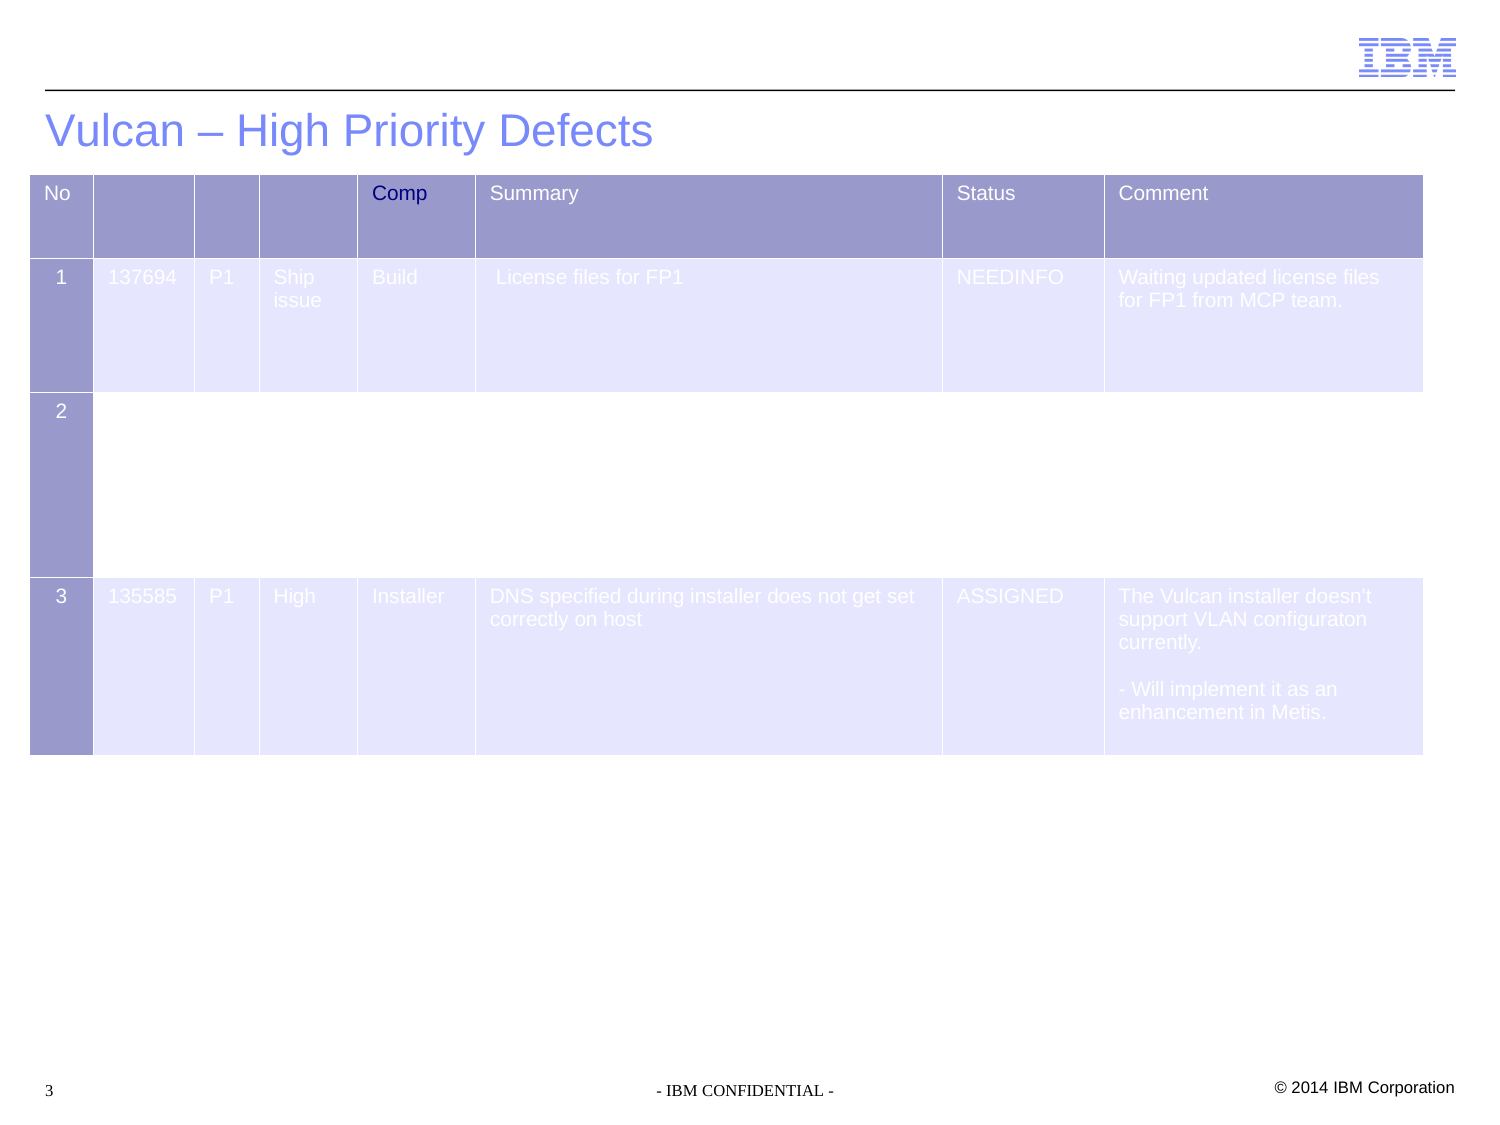

# Vulcan – High Priority Defects
| No | | | | Comp | Summary | Status | Comment |
| --- | --- | --- | --- | --- | --- | --- | --- |
| 1 | 137694 | P1 | Ship issue | Build | License files for FP1 | NEEDINFO | Waiting updated license files for FP1 from MCP team. |
| 2 | 137679 | P1 | High | BaseOS | sg\_luns cannot display more than 1023 luns | ASSIGNED | -Fixed by increasing the size of internal buffer of sg\_luns application. - Will discuss if we need to improve lsluns tool to display more luns in Metis |
| 3 | 135585 | P1 | High | Installer | DNS specified during installer does not get set correctly on host | ASSIGNED | The Vulcan installer doesn't support VLAN configuraton currently. - Will implement it as an enhancement in Metis. |
3